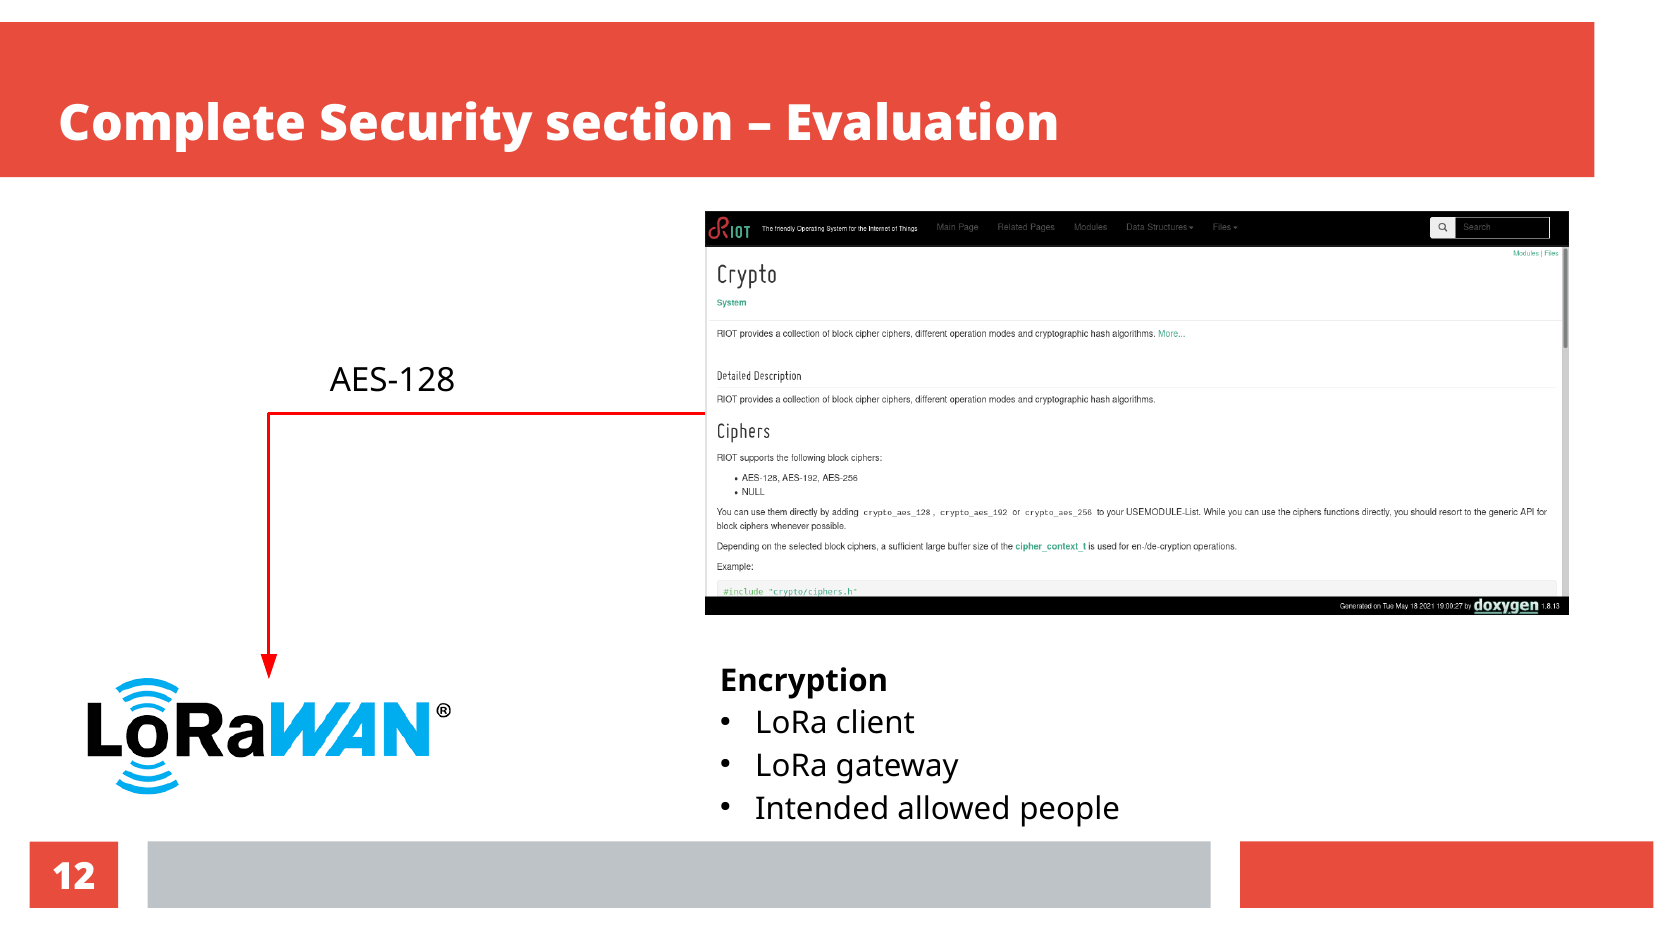

# Complete Security section – Evaluation
AES-128
Encryption
LoRa client
LoRa gateway
Intended allowed people
12